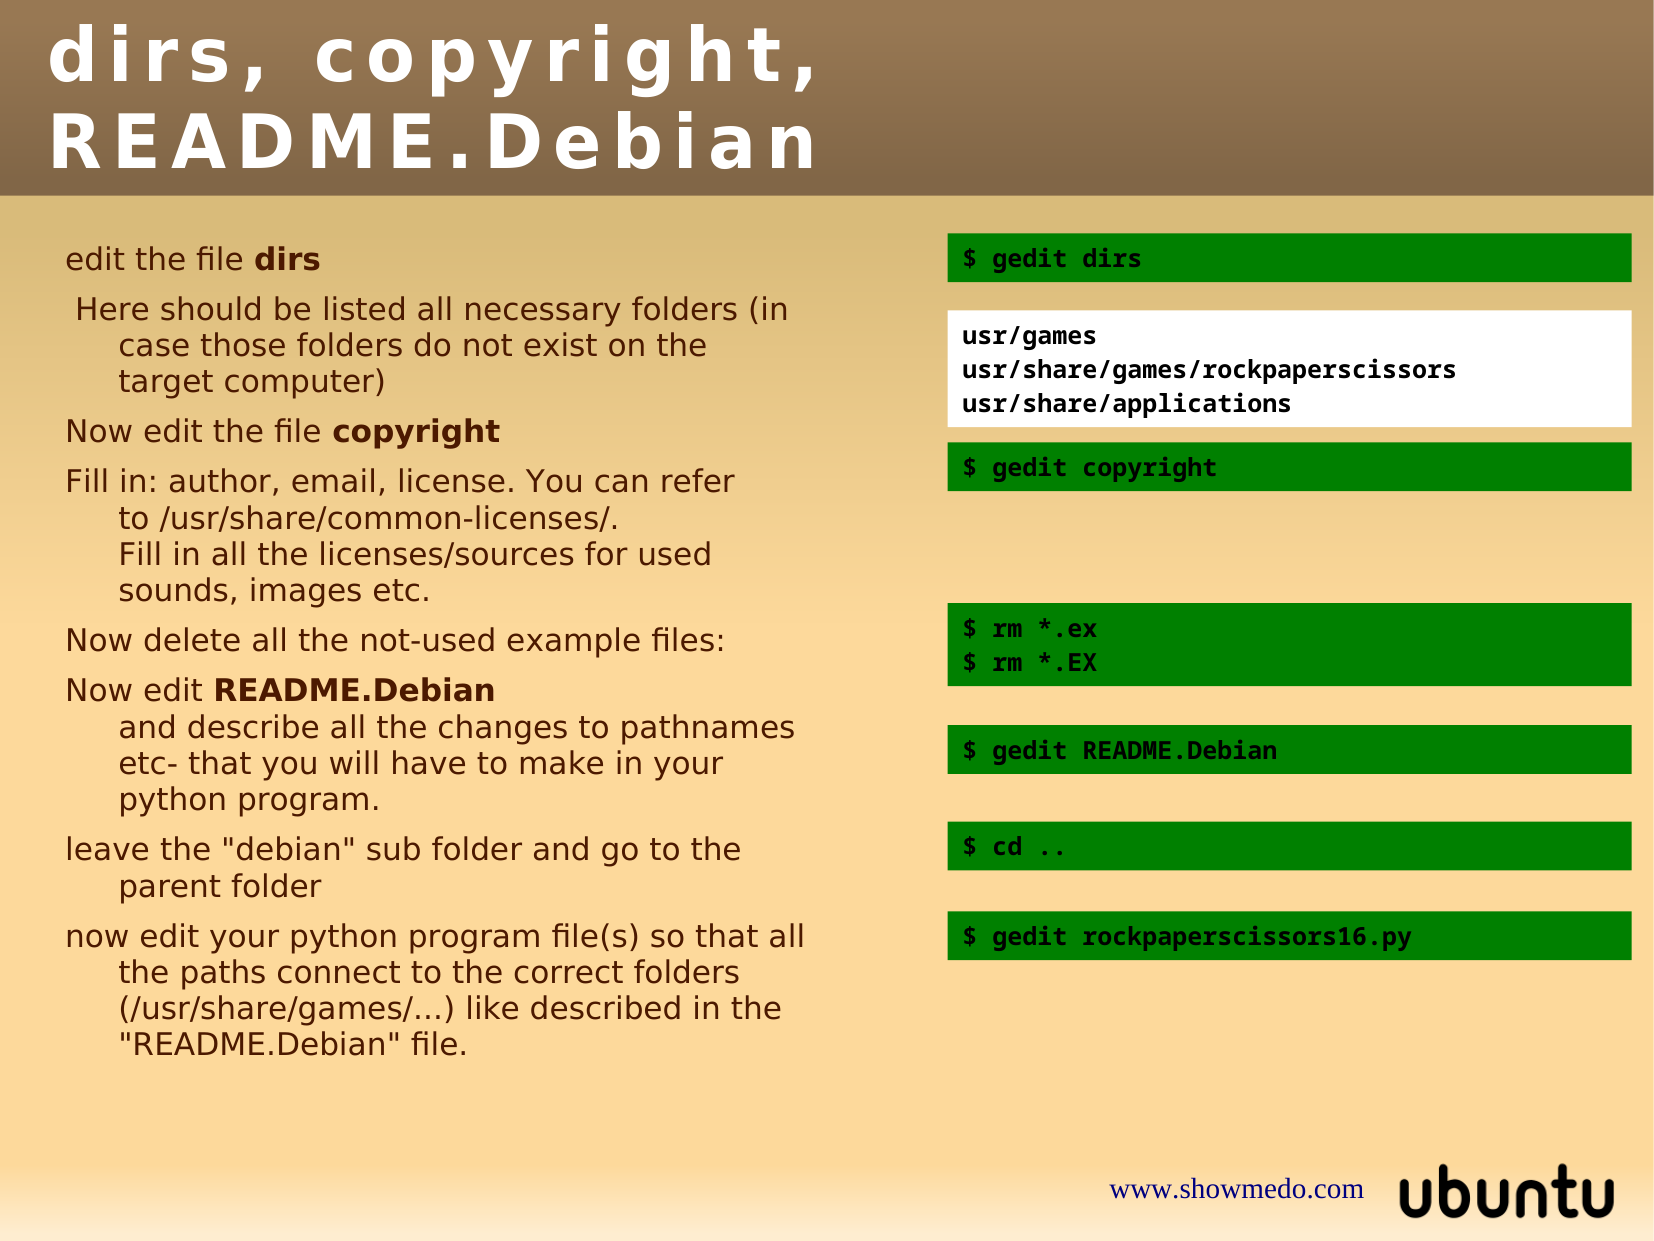

# dirs, copyright, README.Debian
$ gedit dirs
edit the file dirs
 Here should be listed all necessary folders (in case those folders do not exist on the target computer)
Now edit the file copyright
Fill in: author, email, license. You can refer to /usr/share/common-licenses/.
Fill in all the licenses/sources for used sounds, images etc.
Now delete all the not-used example files:
Now edit README.Debian
and describe all the changes to pathnames etc- that you will have to make in your python program.
leave the "debian" sub folder and go to the parent folder
now edit your python program file(s) so that all the paths connect to the correct folders (/usr/share/games/...) like described in the "README.Debian" file.
usr/games
usr/share/games/rockpaperscissors
usr/share/applications
$ gedit copyright
$ rm *.ex
$ rm *.EX
$ gedit README.Debian
$ cd ..
$ gedit rockpaperscissors16.py